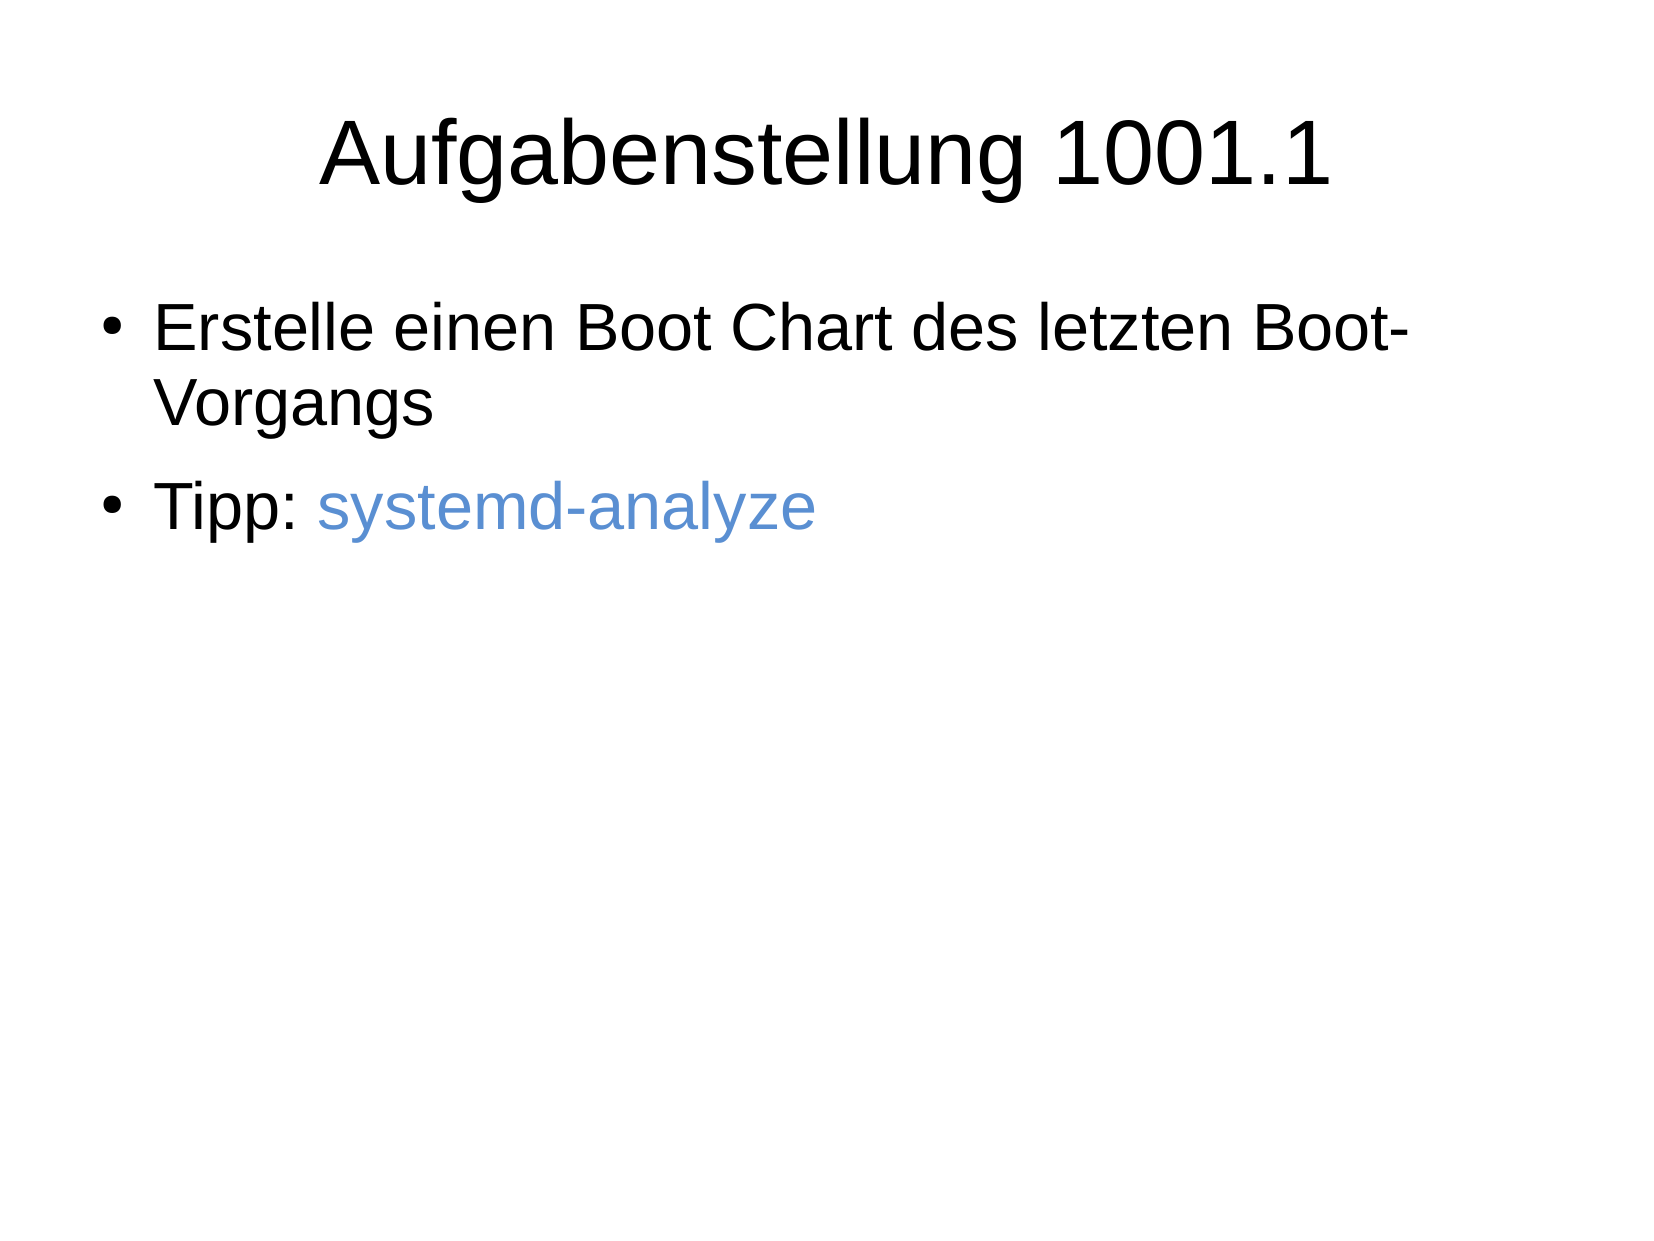

# Aufgabenstellung 1001.1
Erstelle einen Boot Chart des letzten Boot-Vorgangs
Tipp: systemd-analyze